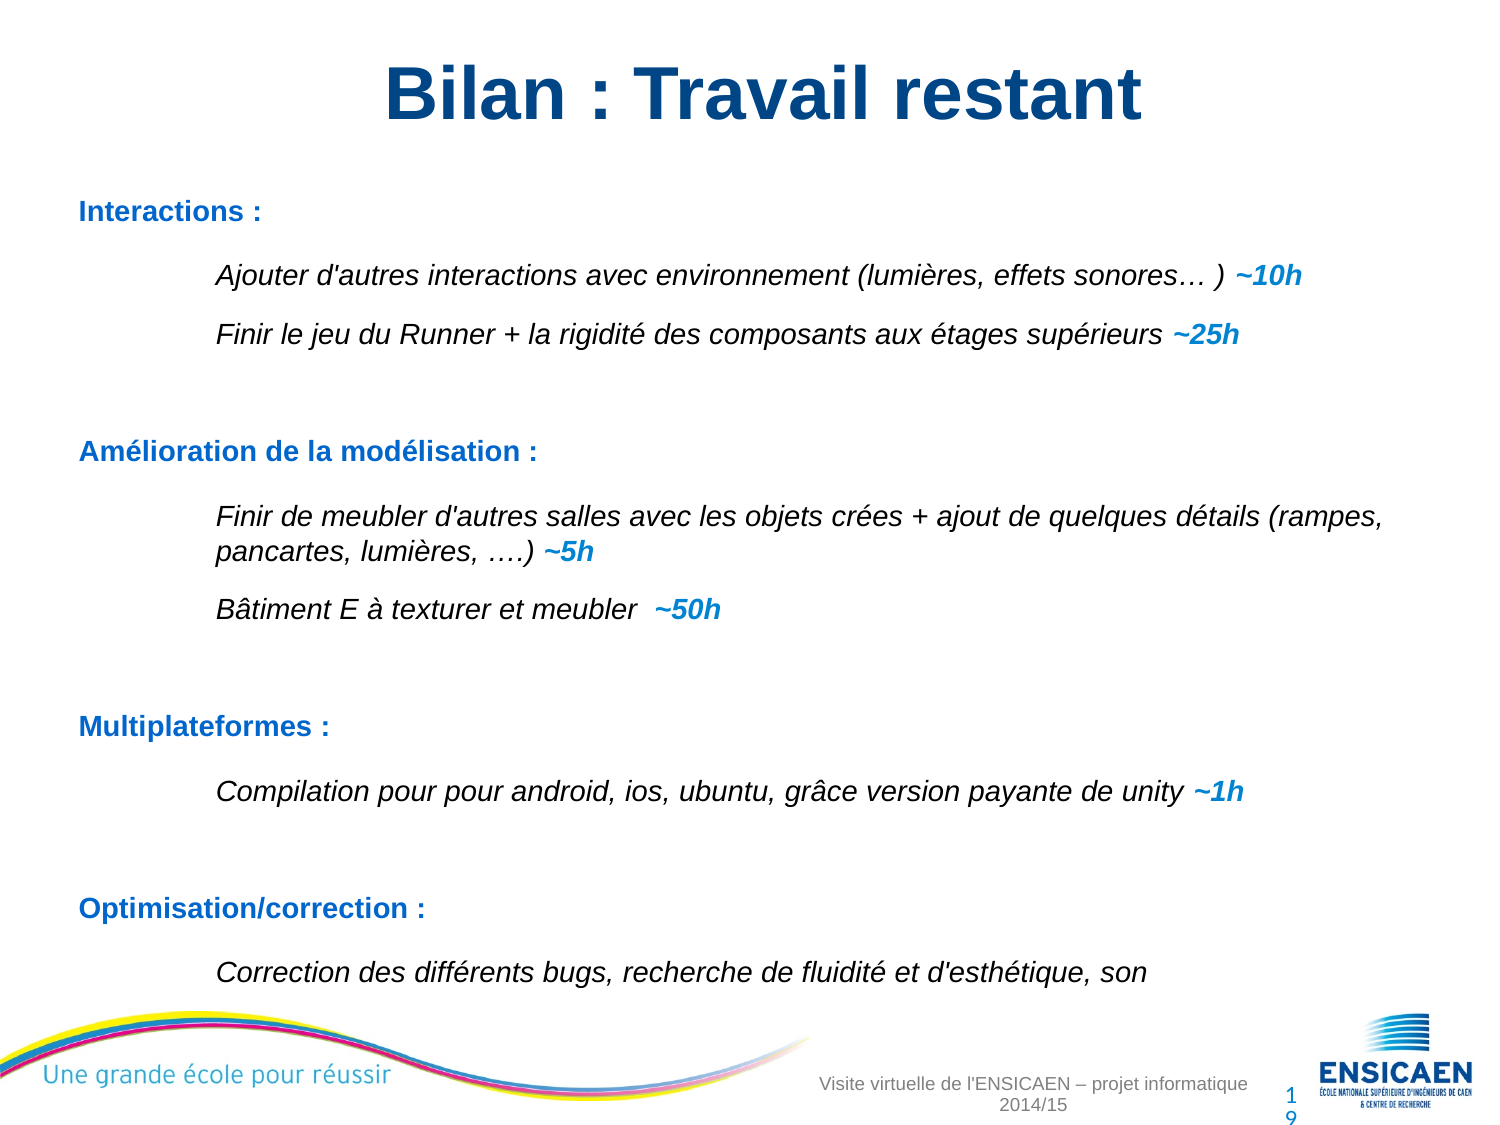

# Bilan : Travail restant
Interactions :
Ajouter d'autres interactions avec environnement (lumières, effets sonores… ) ~10h
Finir le jeu du Runner + la rigidité des composants aux étages supérieurs ~25h
Amélioration de la modélisation :
Finir de meubler d'autres salles avec les objets crées + ajout de quelques détails (rampes, pancartes, lumières, ….) ~5h
Bâtiment E à texturer et meubler ~50h
Multiplateformes :
Compilation pour pour android, ios, ubuntu, grâce version payante de unity ~1h
Optimisation/correction :
Correction des différents bugs, recherche de fluidité et d'esthétique, son
Visite virtuelle de l'ENSICAEN – projet informatique 2014/15